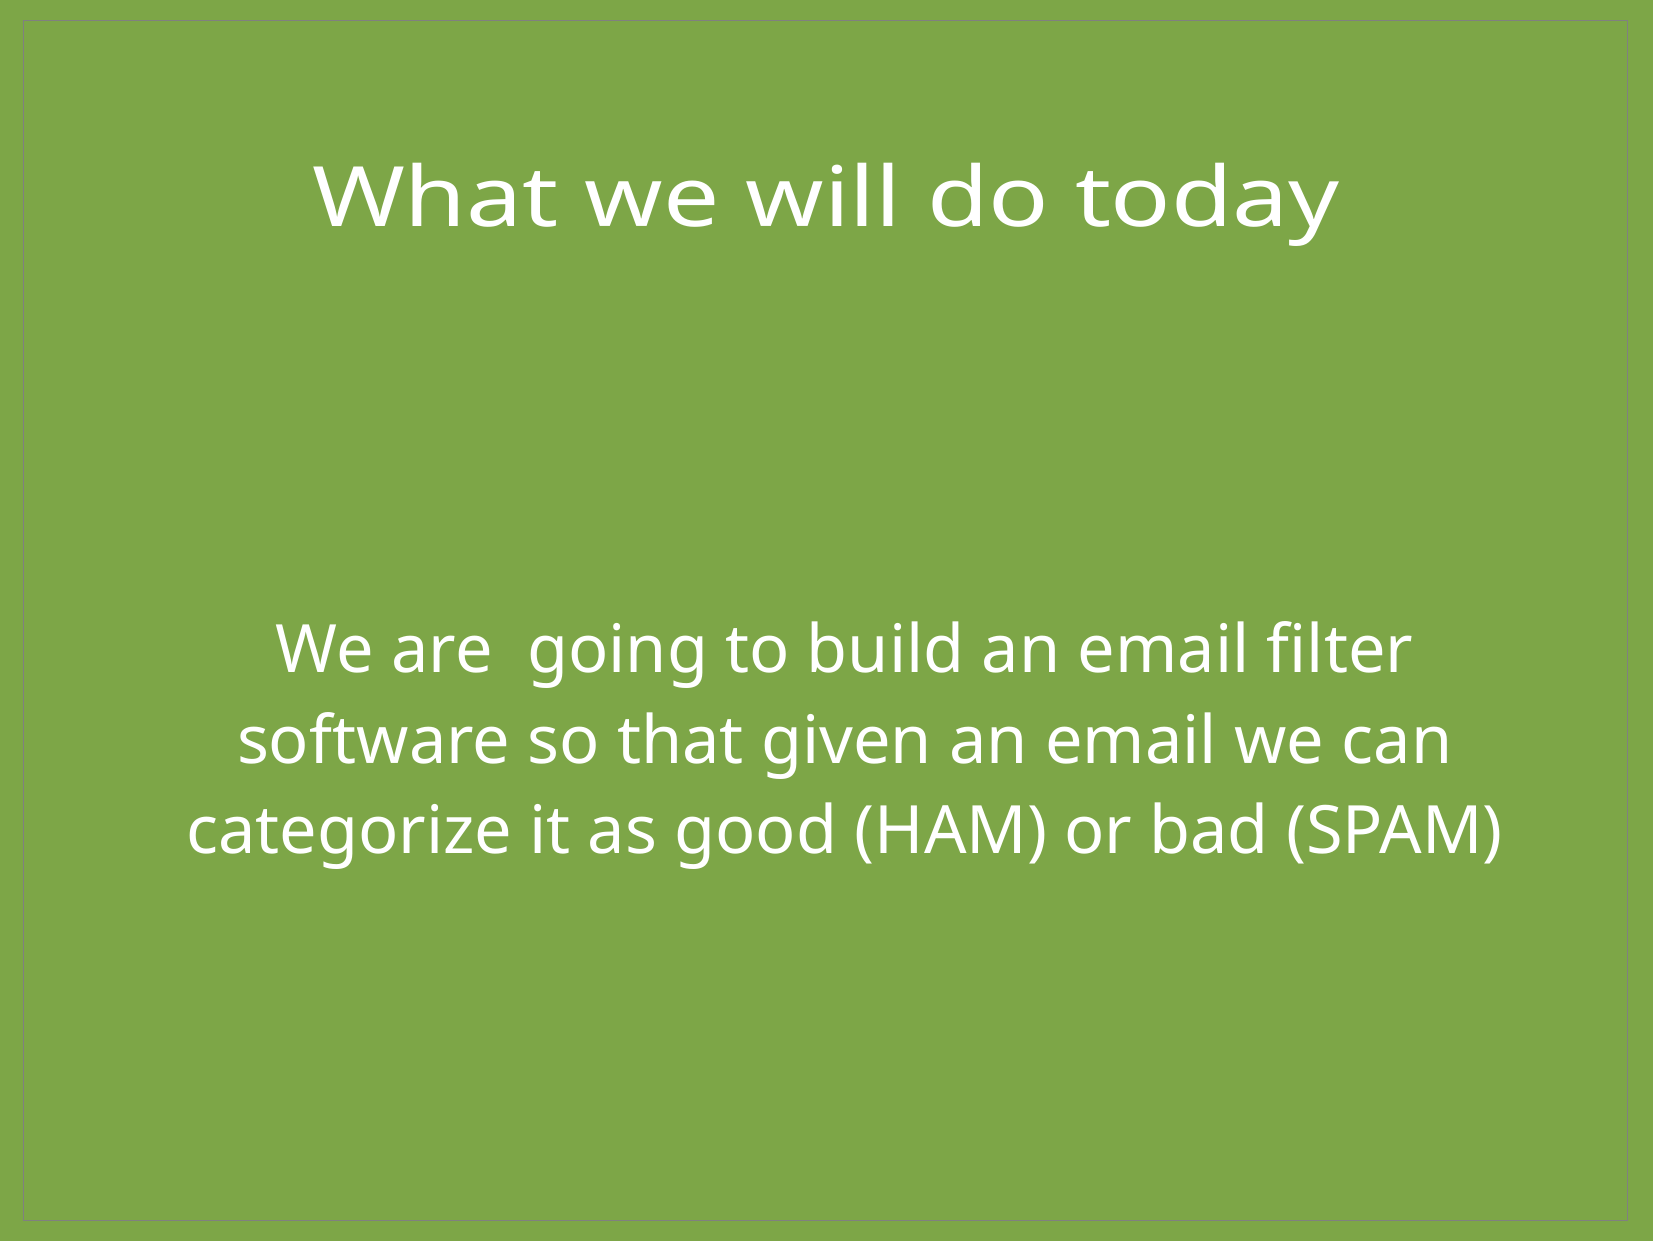

# What we will do today
We are going to build an email filter software so that given an email we can categorize it as good (HAM) or bad (SPAM)